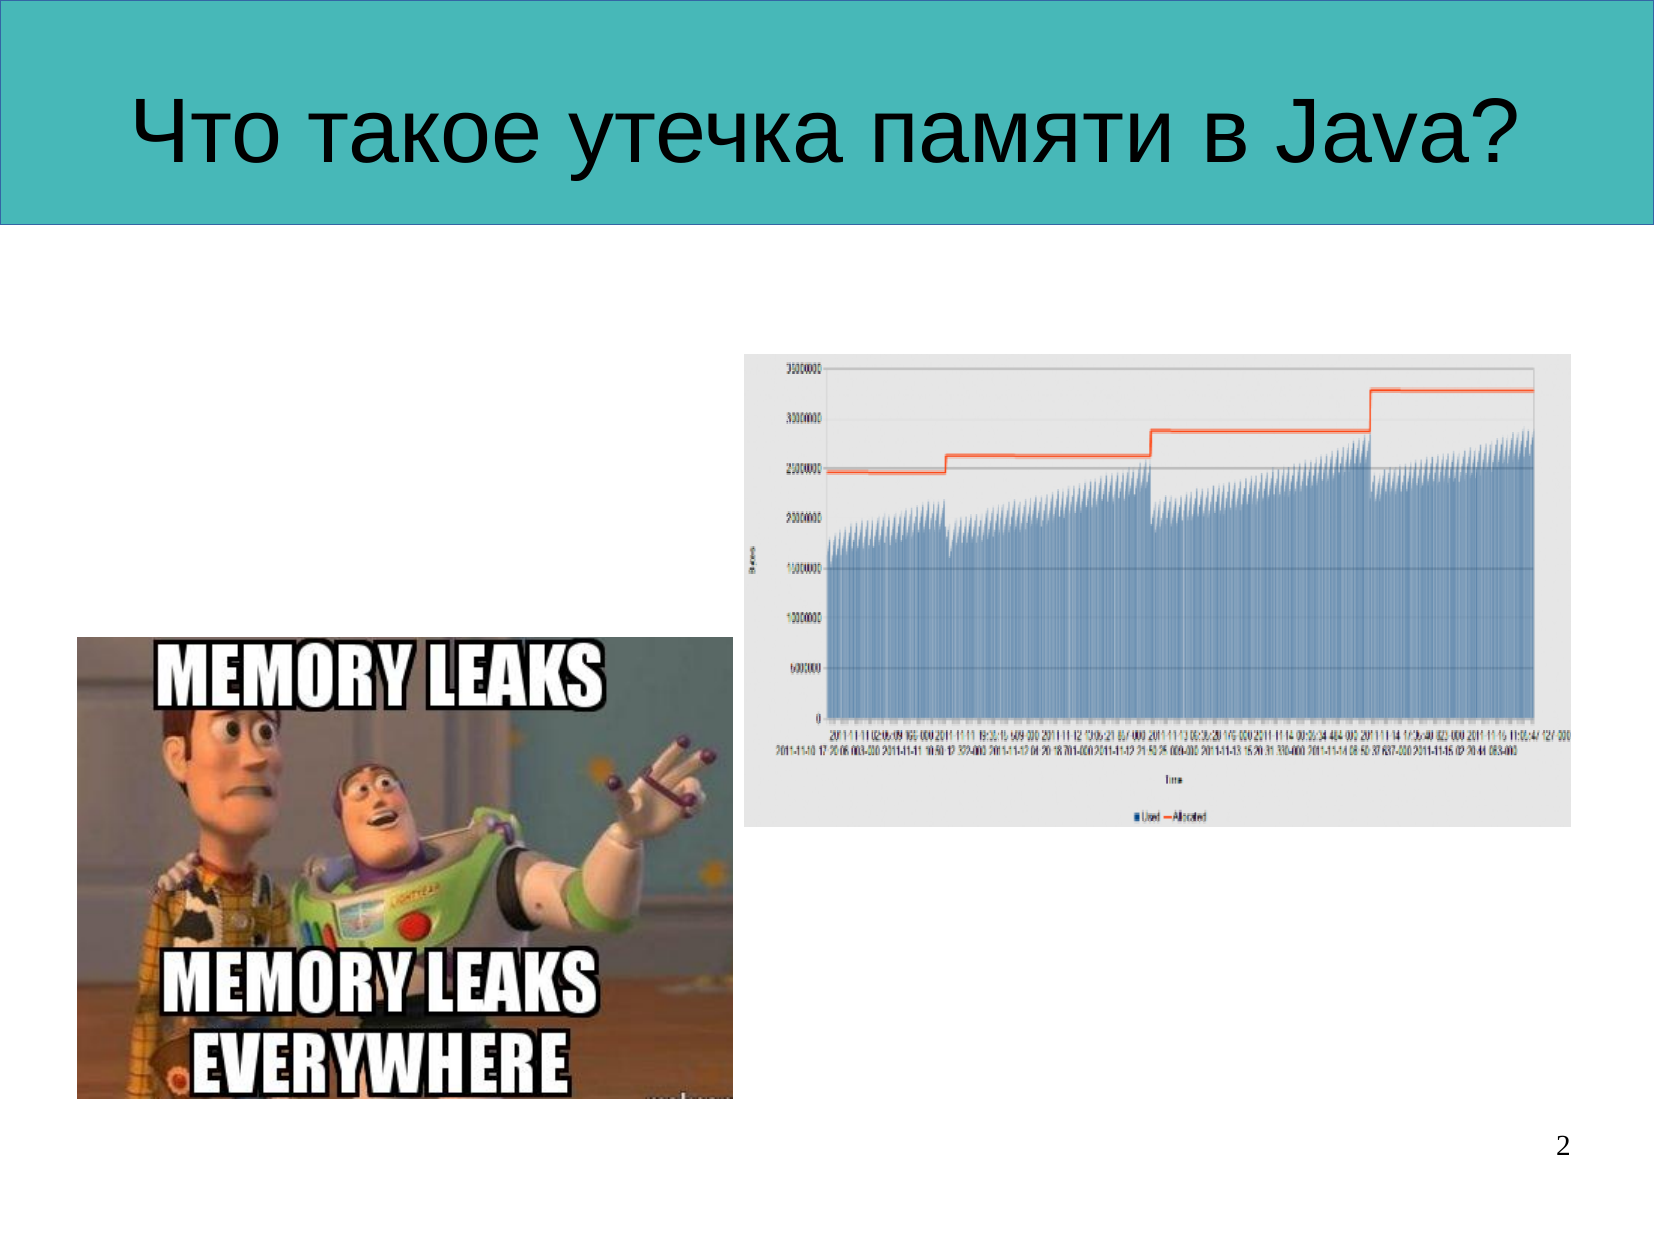

# Что такое утечка памяти в Java?
2